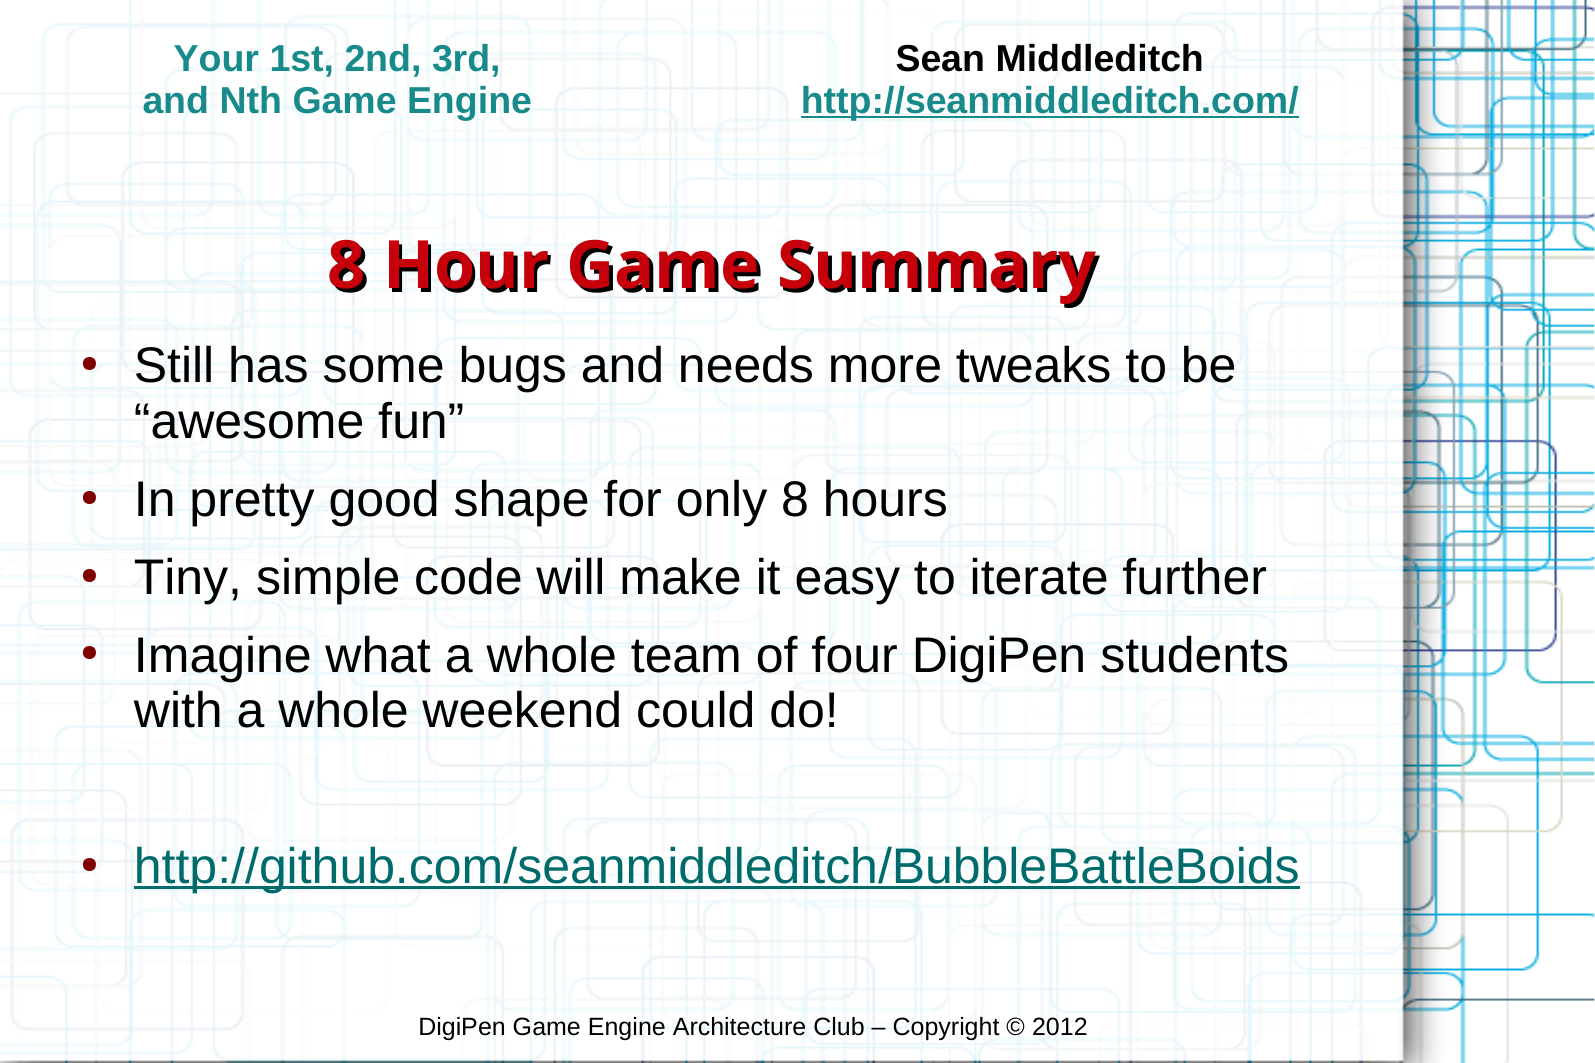

Your 1st, 2nd, 3rd,
and Nth Game Engine
Sean Middleditch
http://seanmiddleditch.com/
# 8 Hour Game Summary
Still has some bugs and needs more tweaks to be “awesome fun”
In pretty good shape for only 8 hours
Tiny, simple code will make it easy to iterate further
Imagine what a whole team of four DigiPen students with a whole weekend could do!
http://github.com/seanmiddleditch/BubbleBattleBoids
DigiPen Game Engine Architecture Club – Copyright © 2012